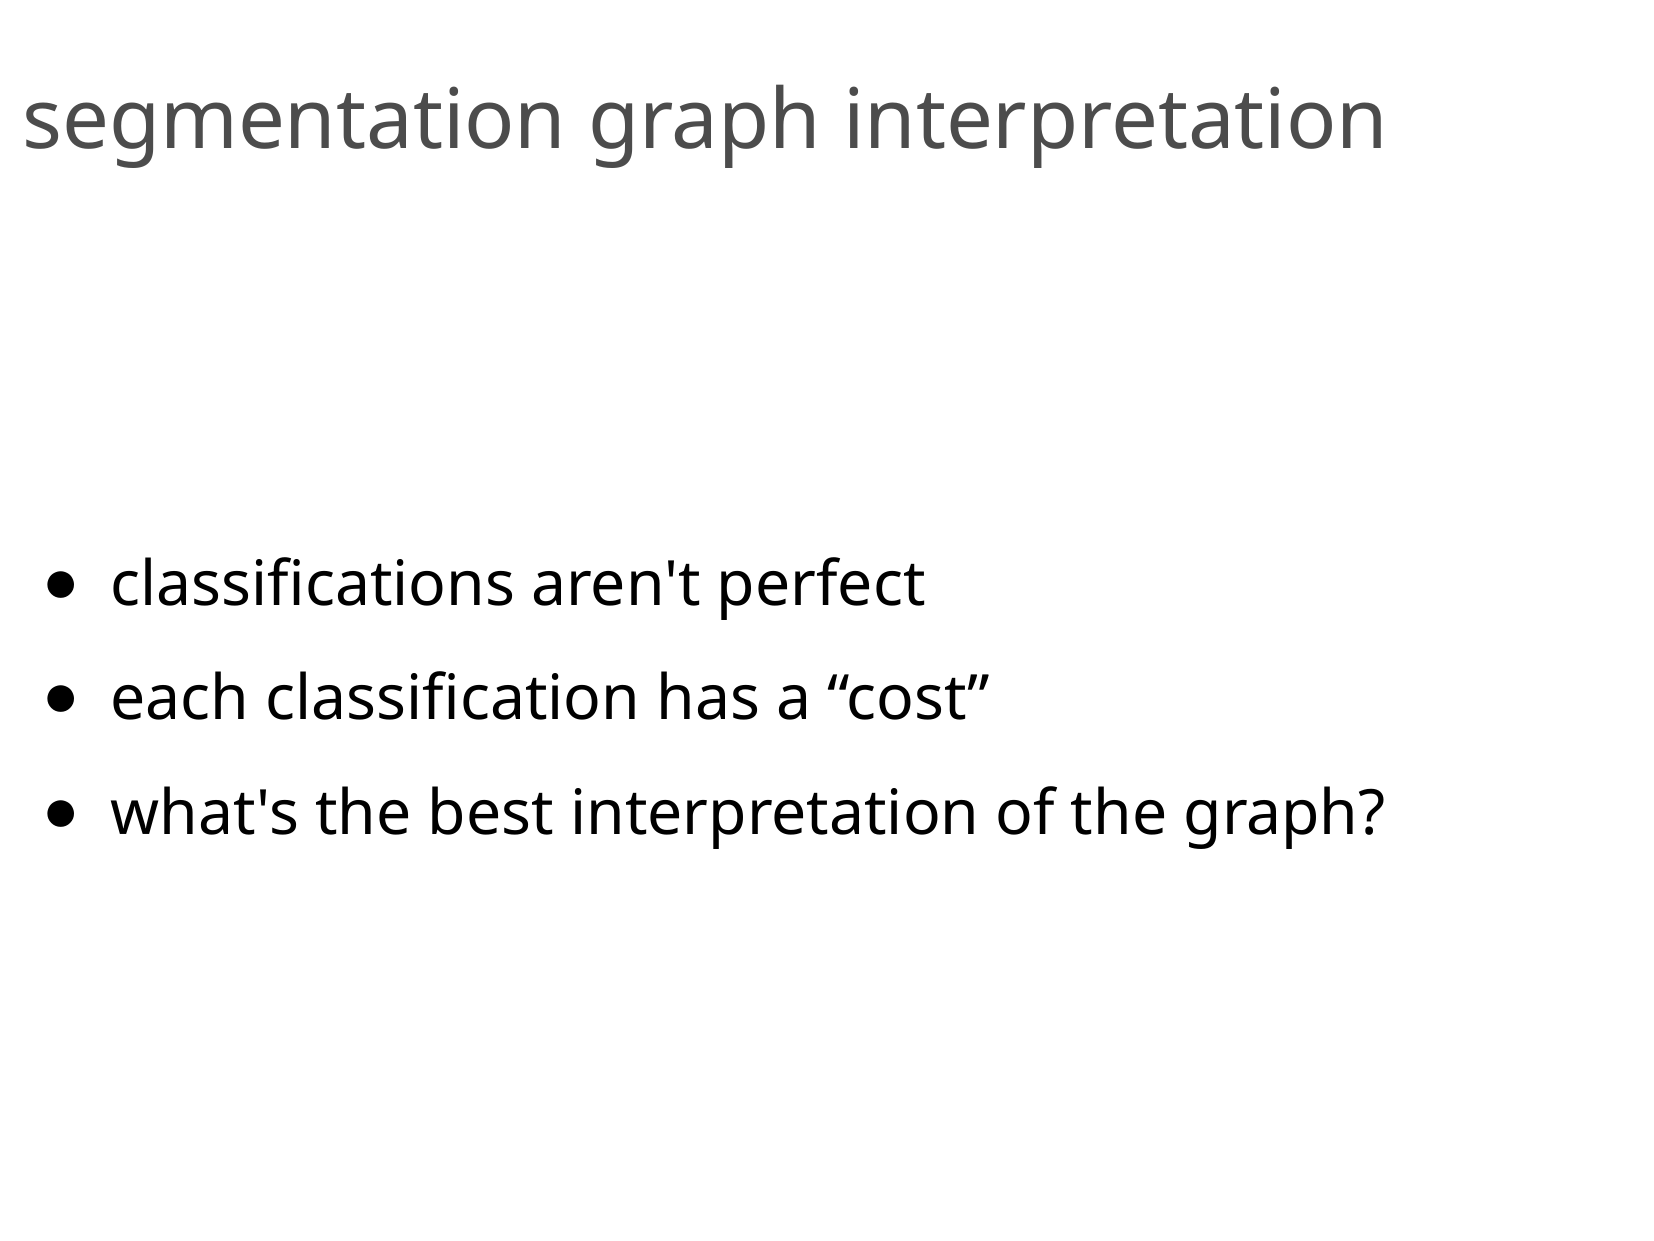

# segmentation graph interpretation
classifications aren't perfect
each classification has a “cost”
what's the best interpretation of the graph?